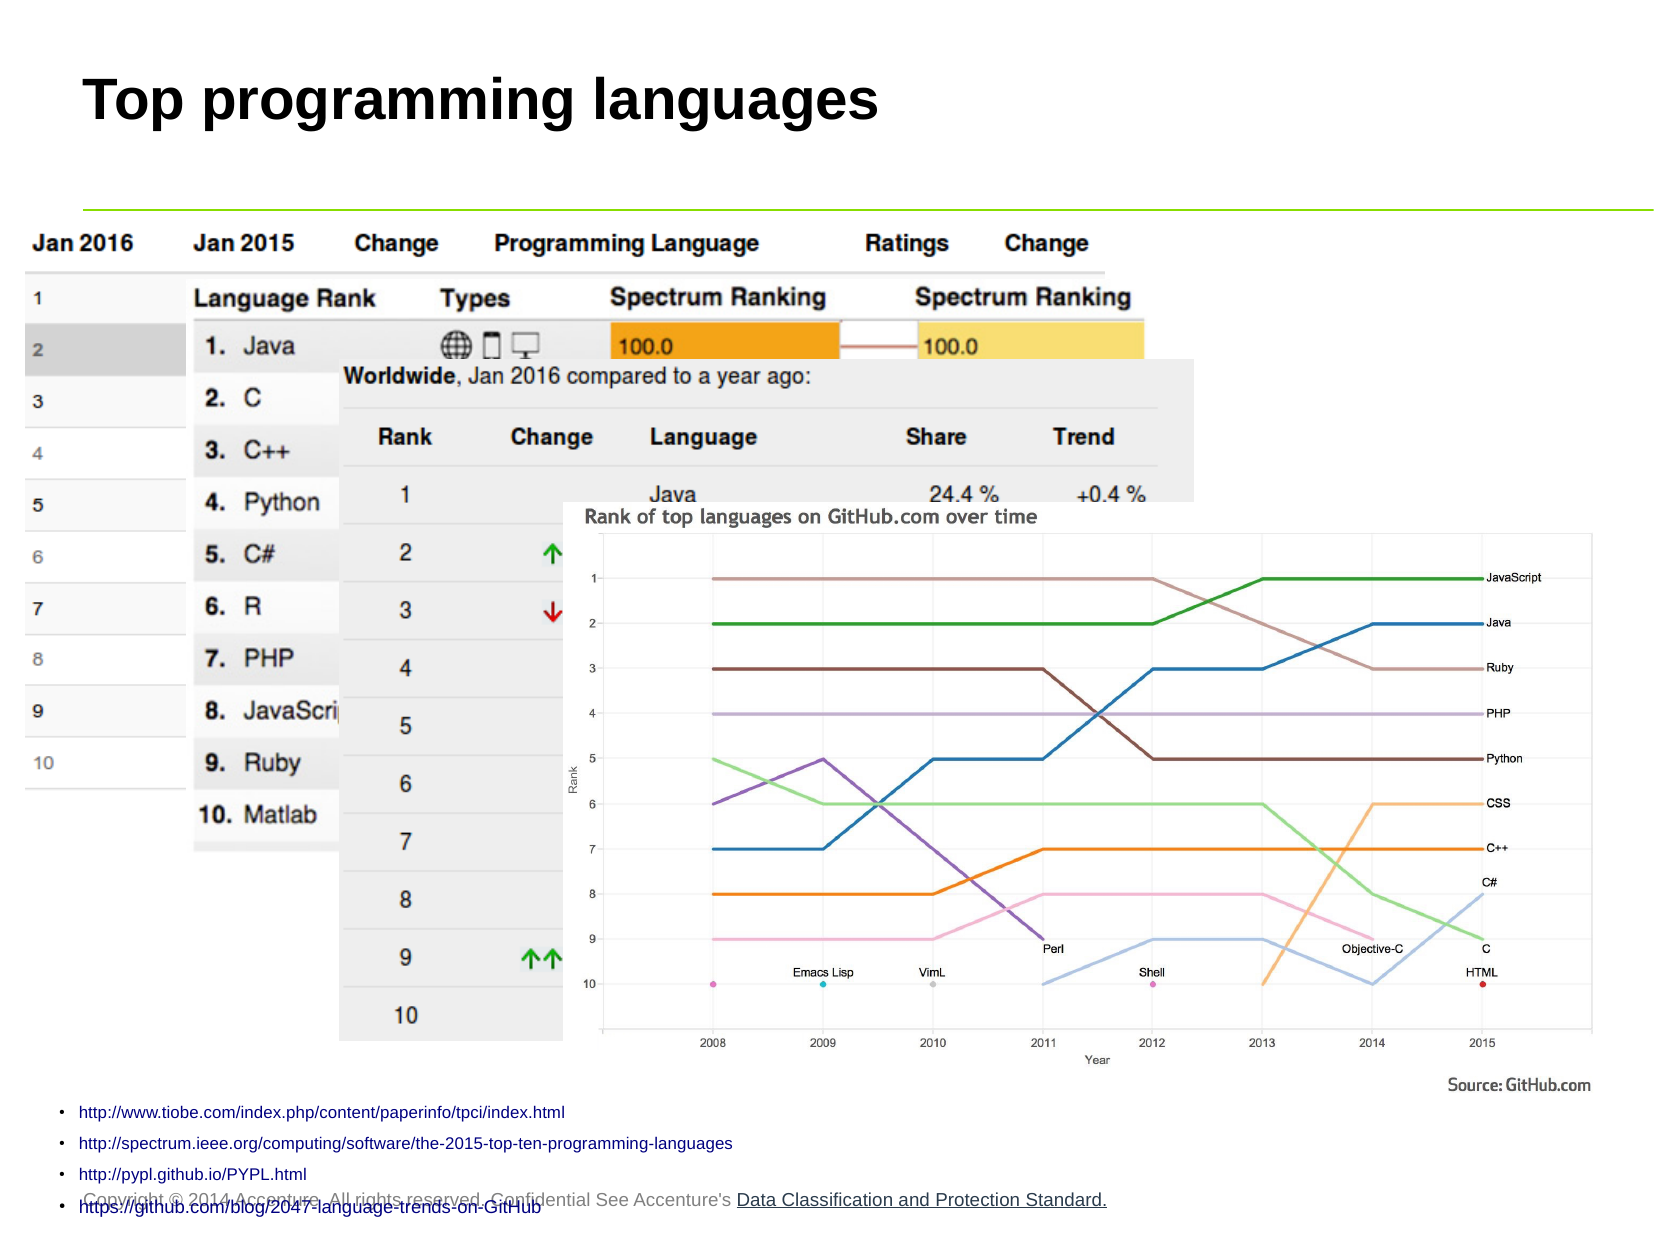

# Top programming languages
http://www.tiobe.com/index.php/content/paperinfo/tpci/index.html
http://spectrum.ieee.org/computing/software/the-2015-top-ten-programming-languages
http://pypl.github.io/PYPL.html
https://github.com/blog/2047-language-trends-on-GitHub